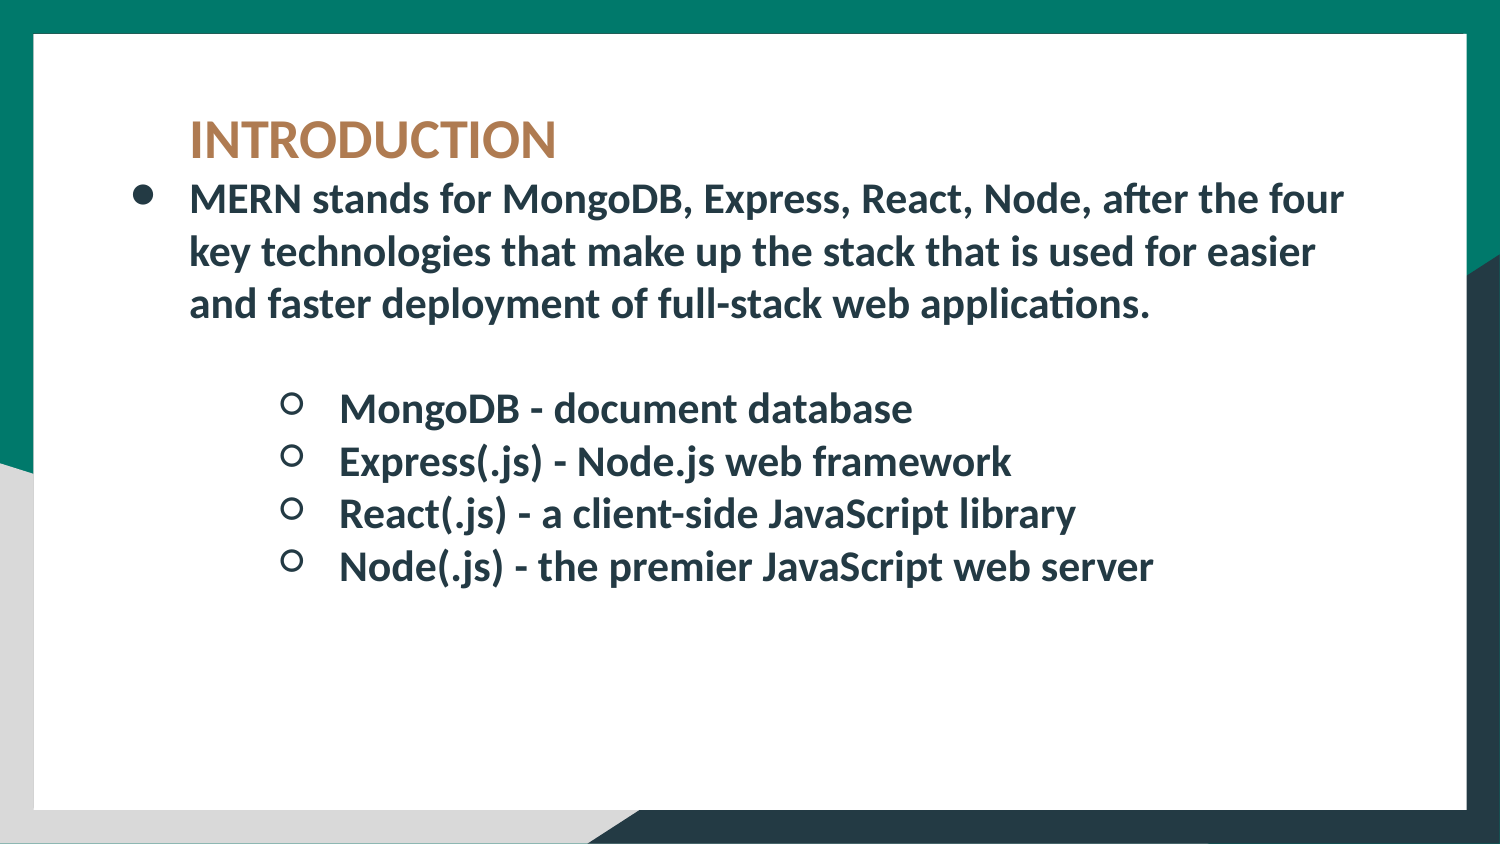

INTRODUCTION
MERN stands for MongoDB, Express, React, Node, after the four key technologies that make up the stack that is used for easier and faster deployment of full-stack web applications.
MongoDB - document database
Express(.js) - Node.js web framework
React(.js) - a client-side JavaScript library
Node(.js) - the premier JavaScript web server
#